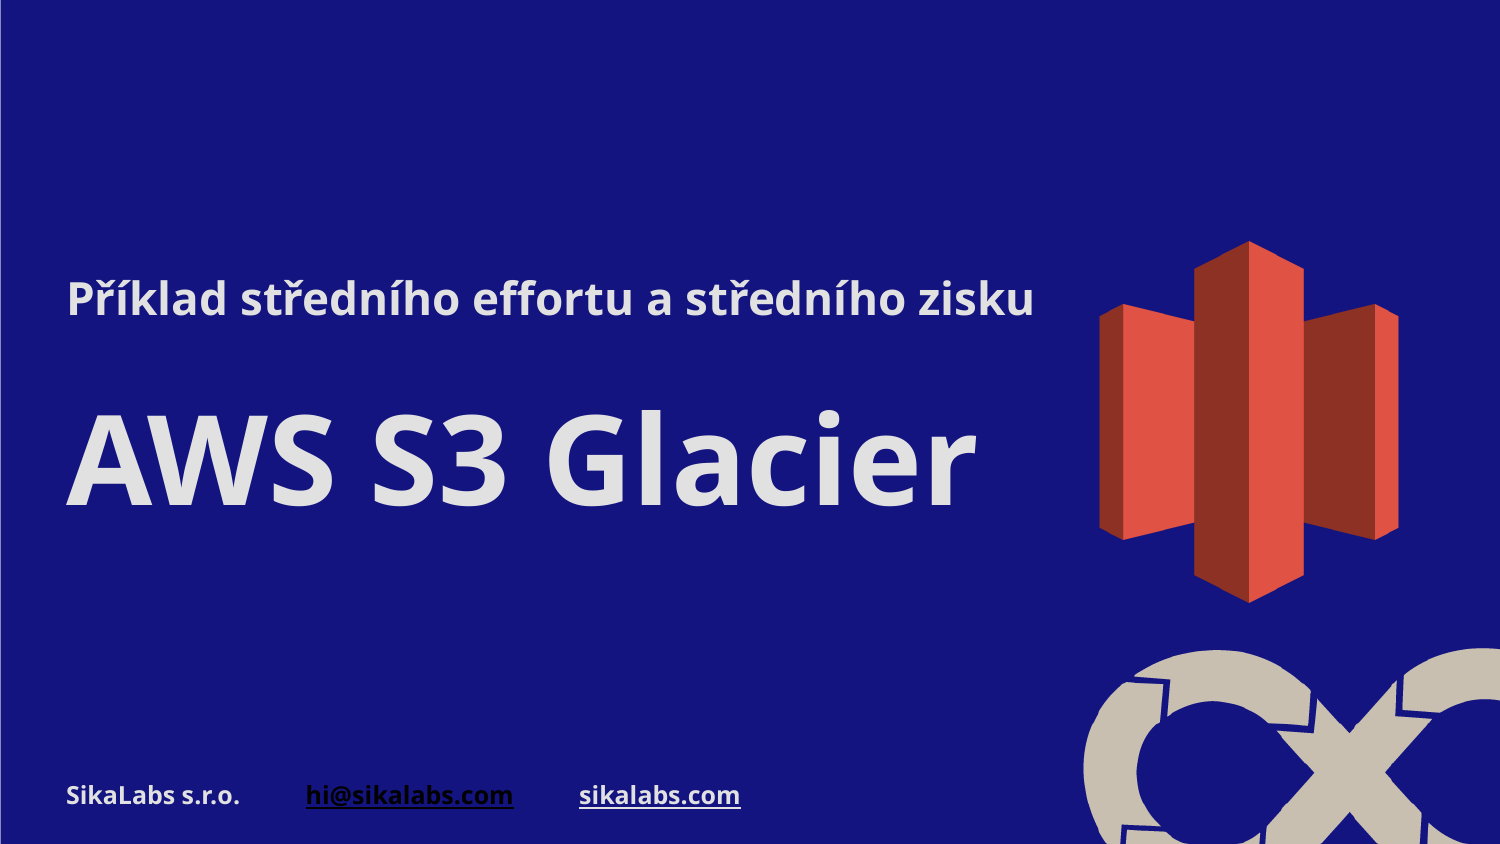

# Příklad středního effortu a středního zisku
AWS S3 Glacier